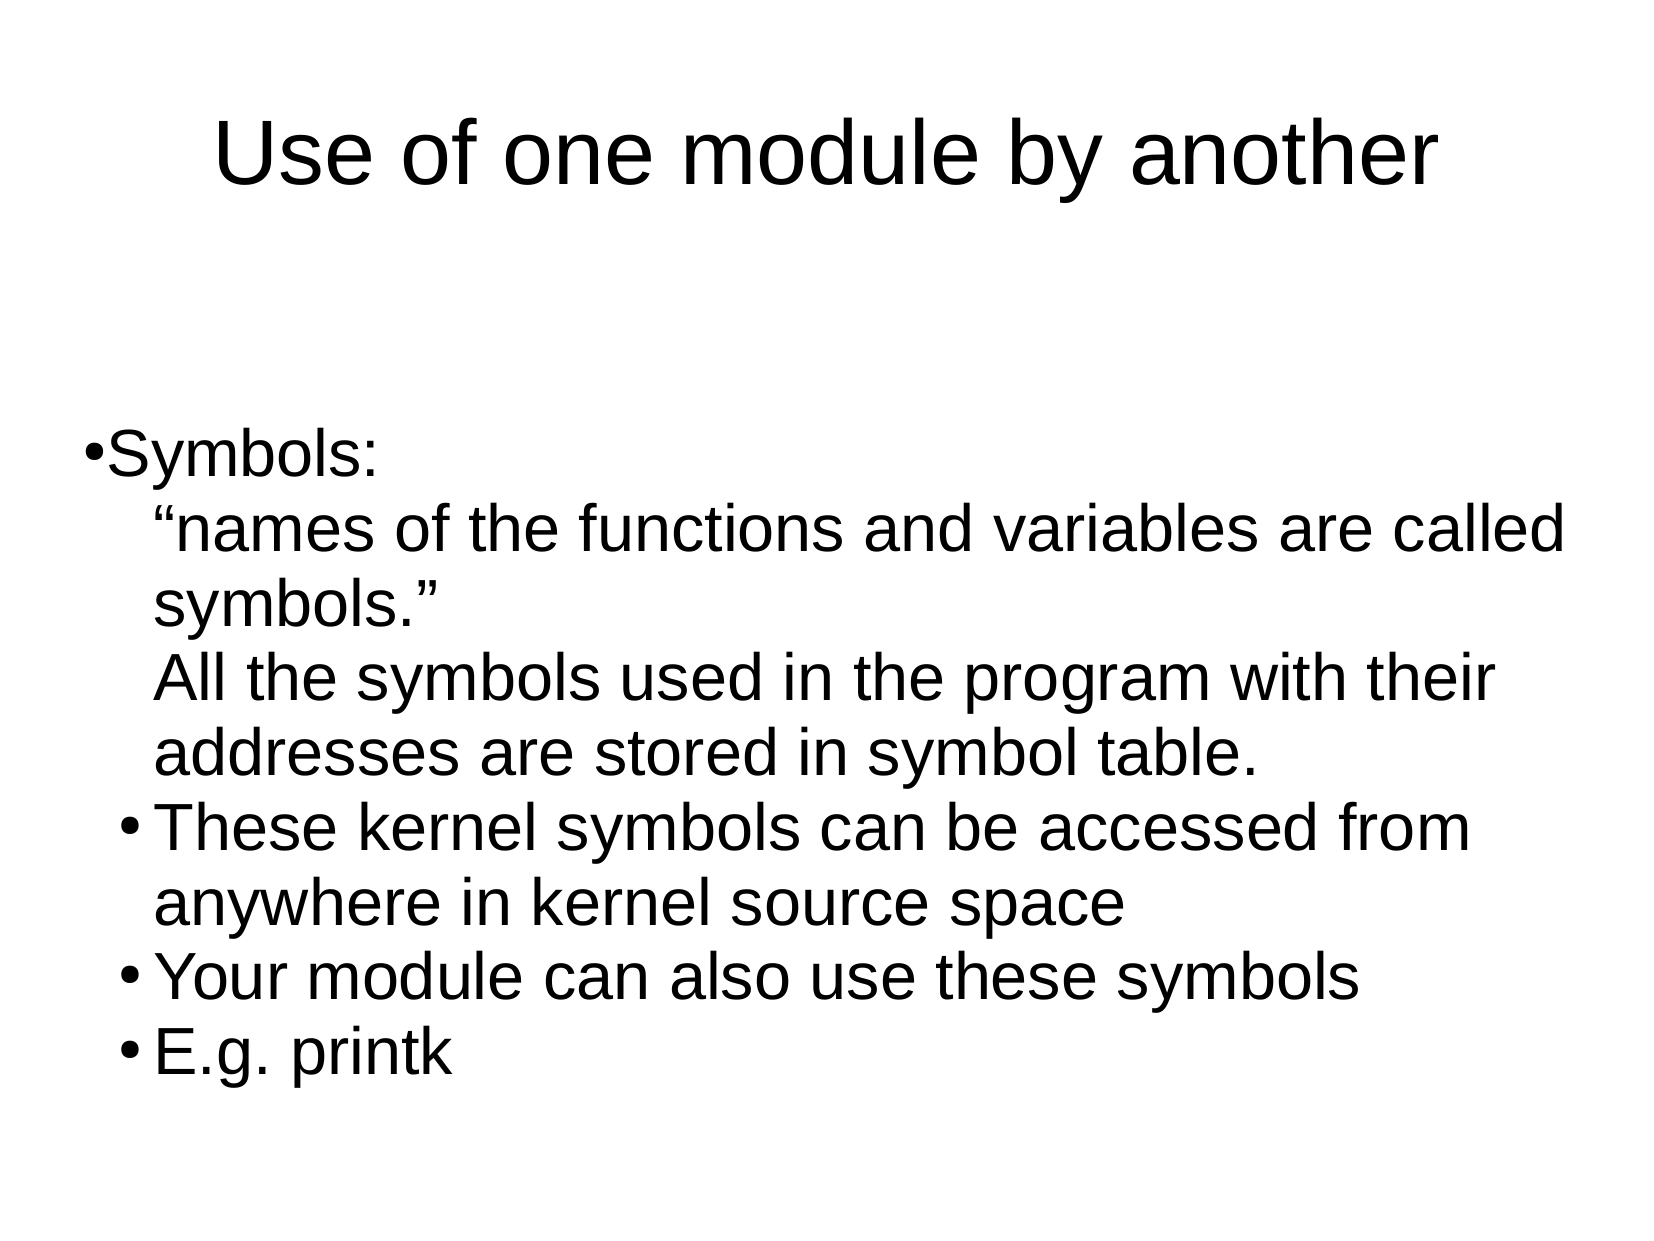

# Use of one module by another
Symbols:
“names of the functions and variables are called symbols.”
All the symbols used in the program with their addresses are stored in symbol table.
These kernel symbols can be accessed from anywhere in kernel source space
Your module can also use these symbols
E.g. printk